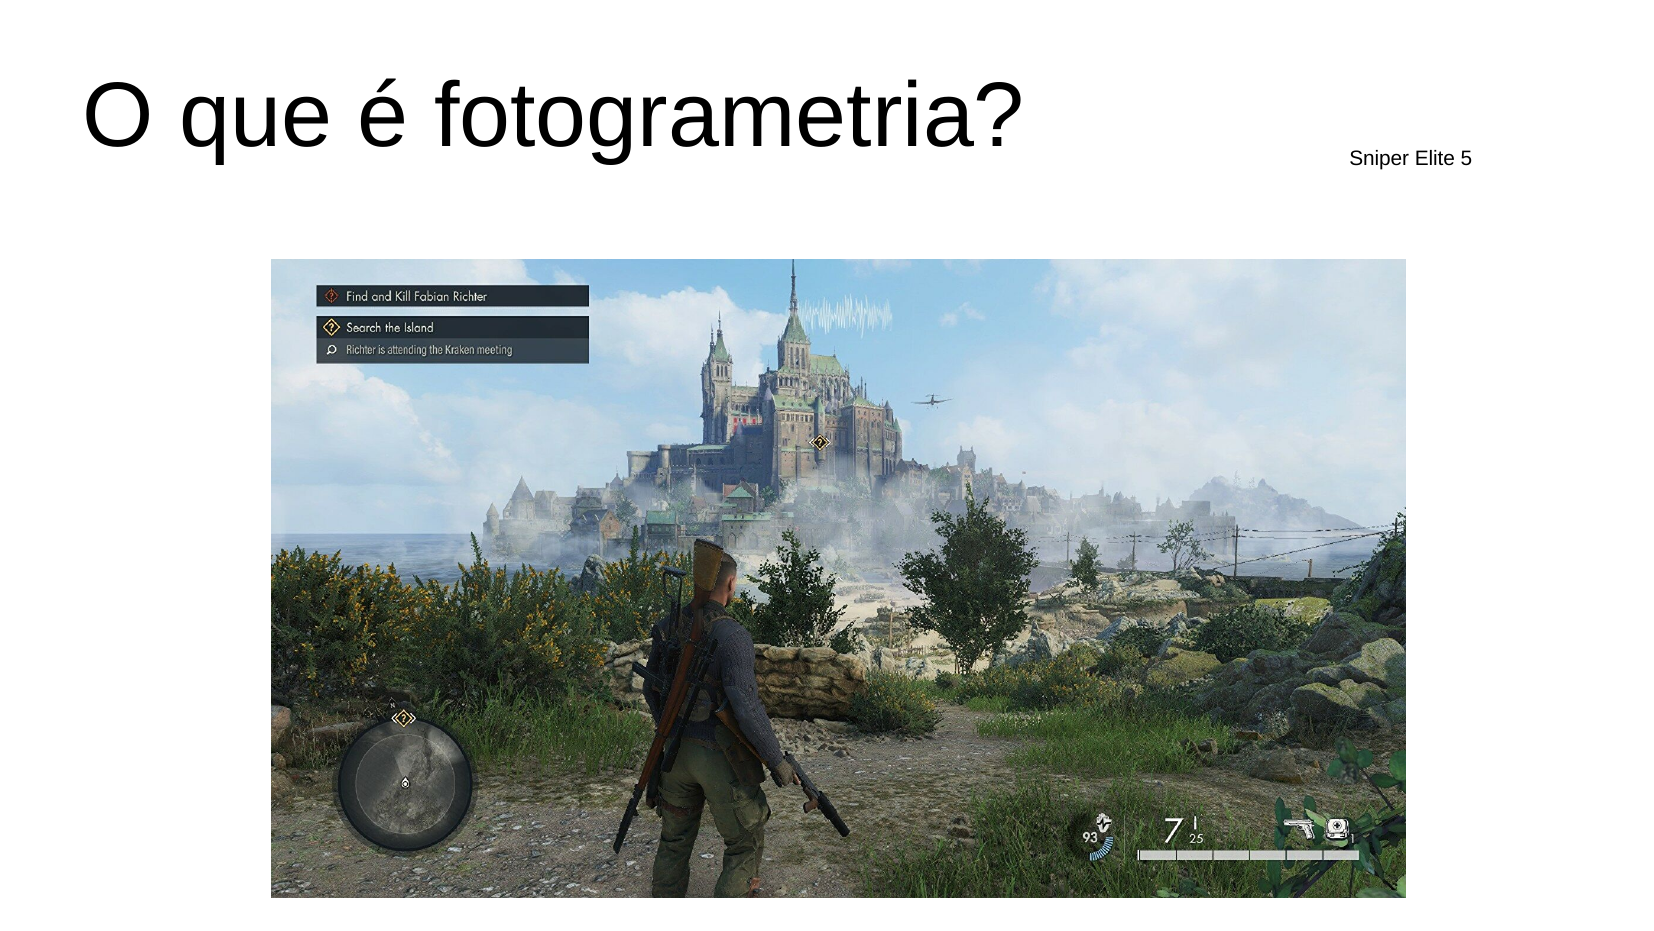

# O que é fotogrametria?
Sniper Elite 5